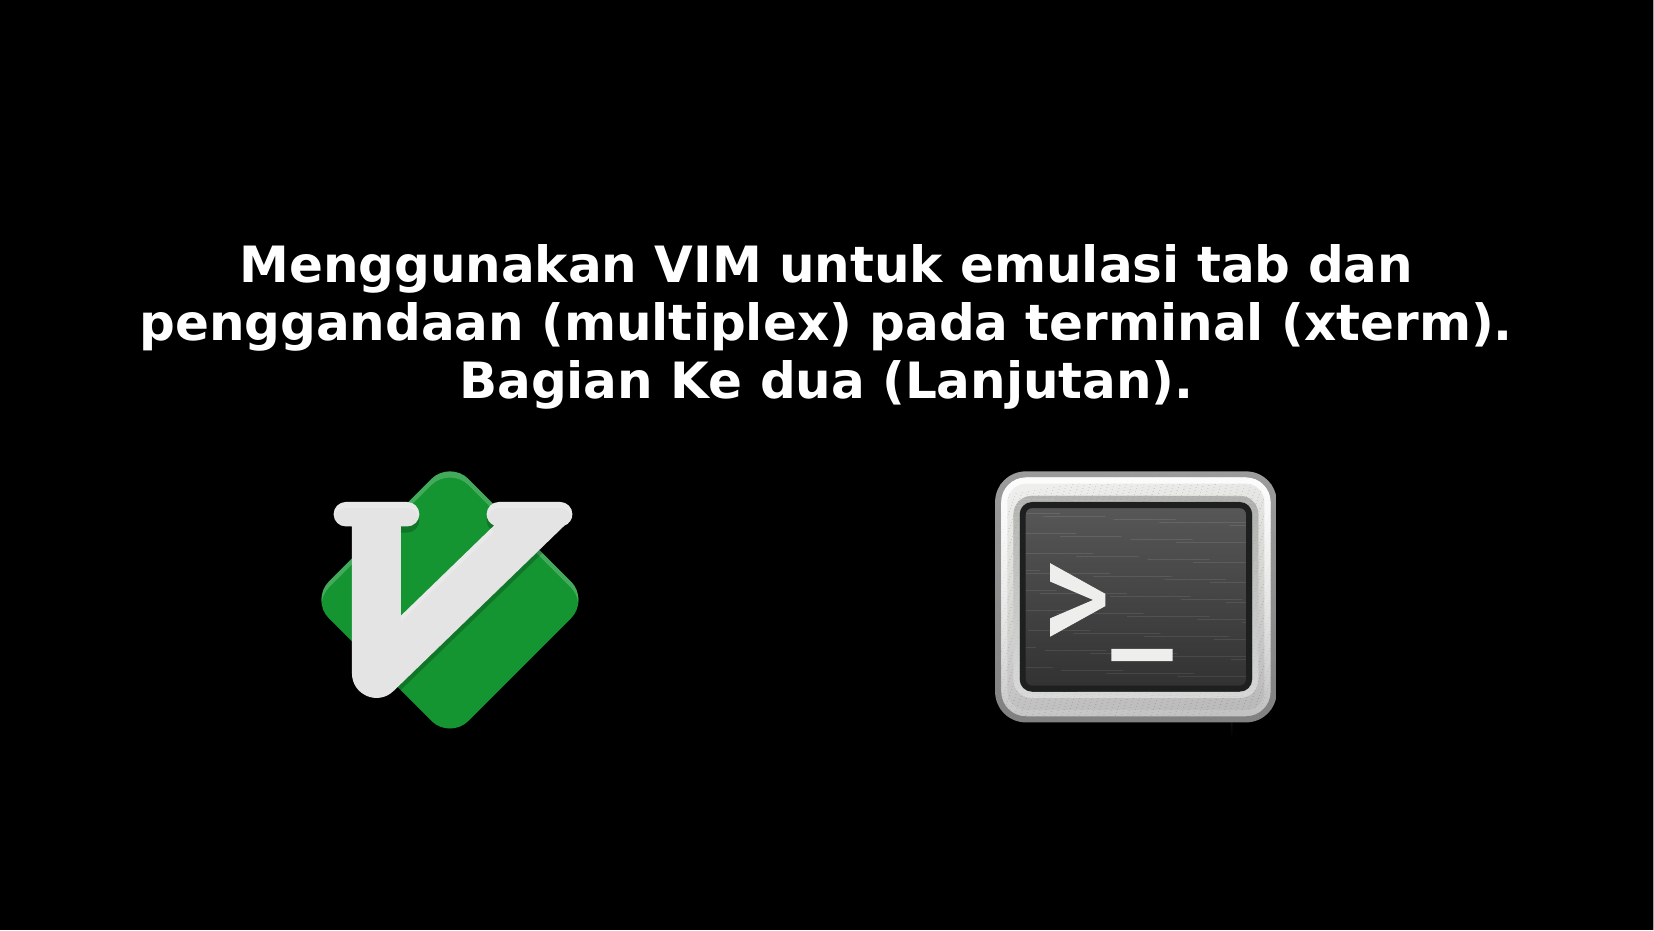

# Menggunakan VIM untuk emulasi tab dan penggandaan (multiplex) pada terminal (xterm). Bagian Ke dua (Lanjutan).